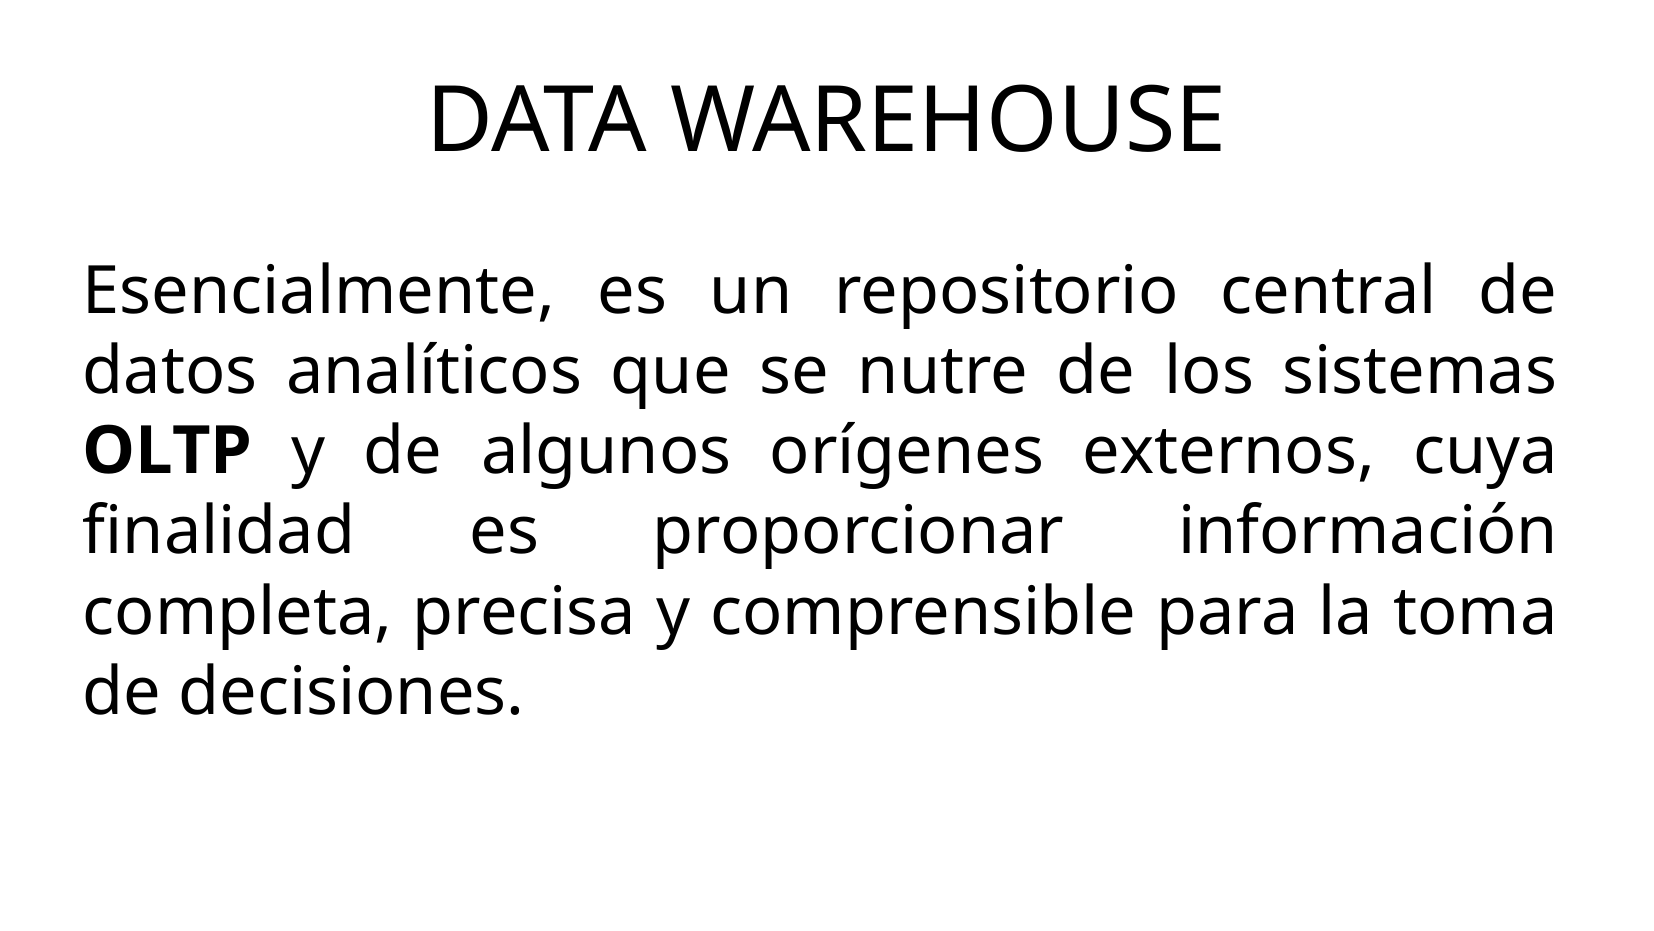

# DATA WAREHOUSE
Esencialmente, es un repositorio central de datos analíticos que se nutre de los sistemas OLTP y de algunos orígenes externos, cuya finalidad es proporcionar información completa, precisa y comprensible para la toma de decisiones.